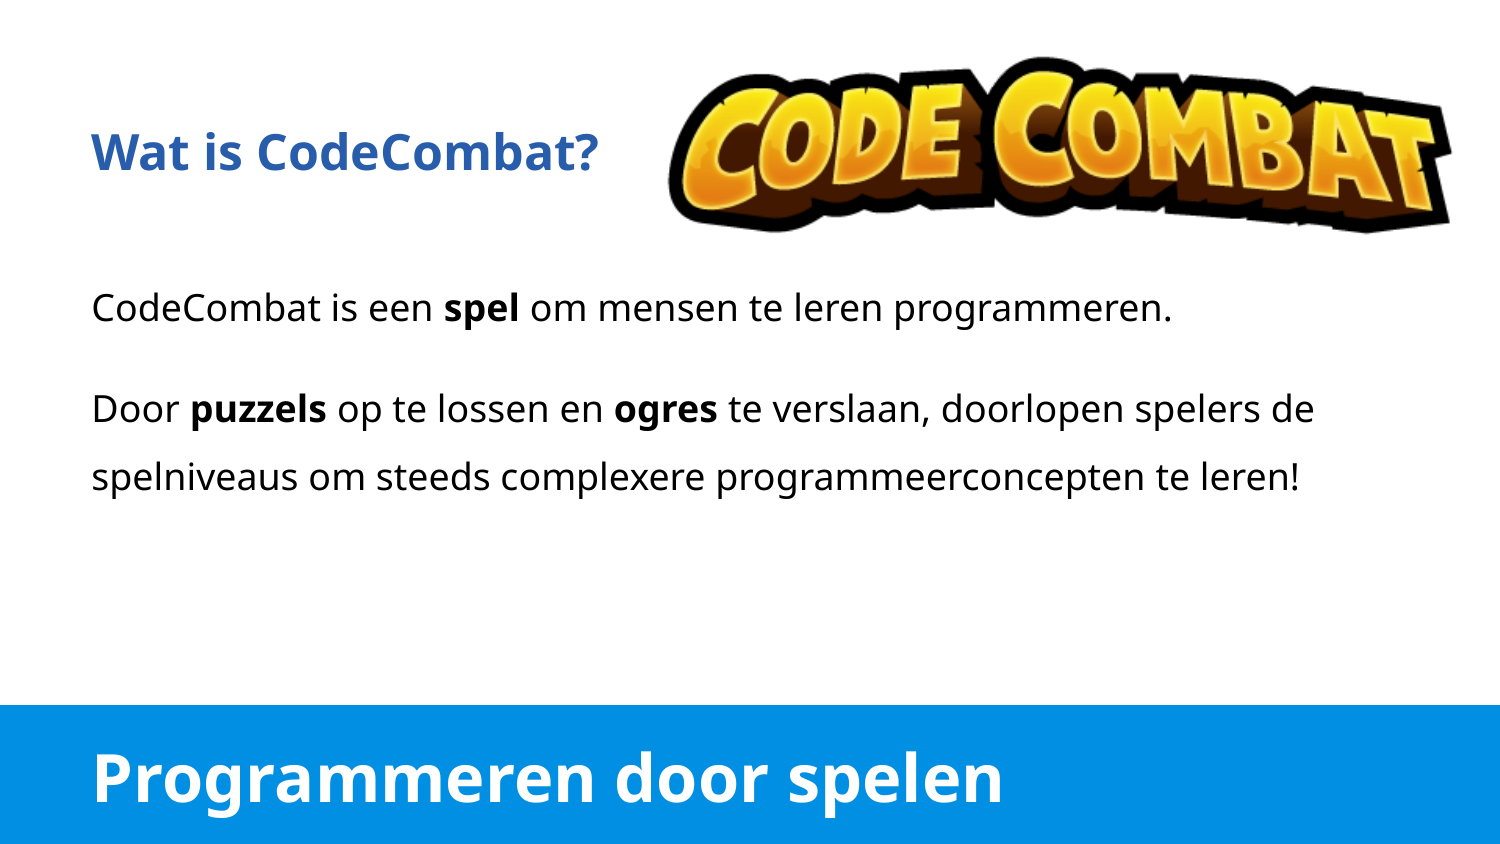

Wat is CodeCombat?
CodeCombat is een spel om mensen te leren programmeren.
Door puzzels op te lossen en ogres te verslaan, doorlopen spelers de spelniveaus om steeds complexere programmeerconcepten te leren!
# Programmeren door spelen